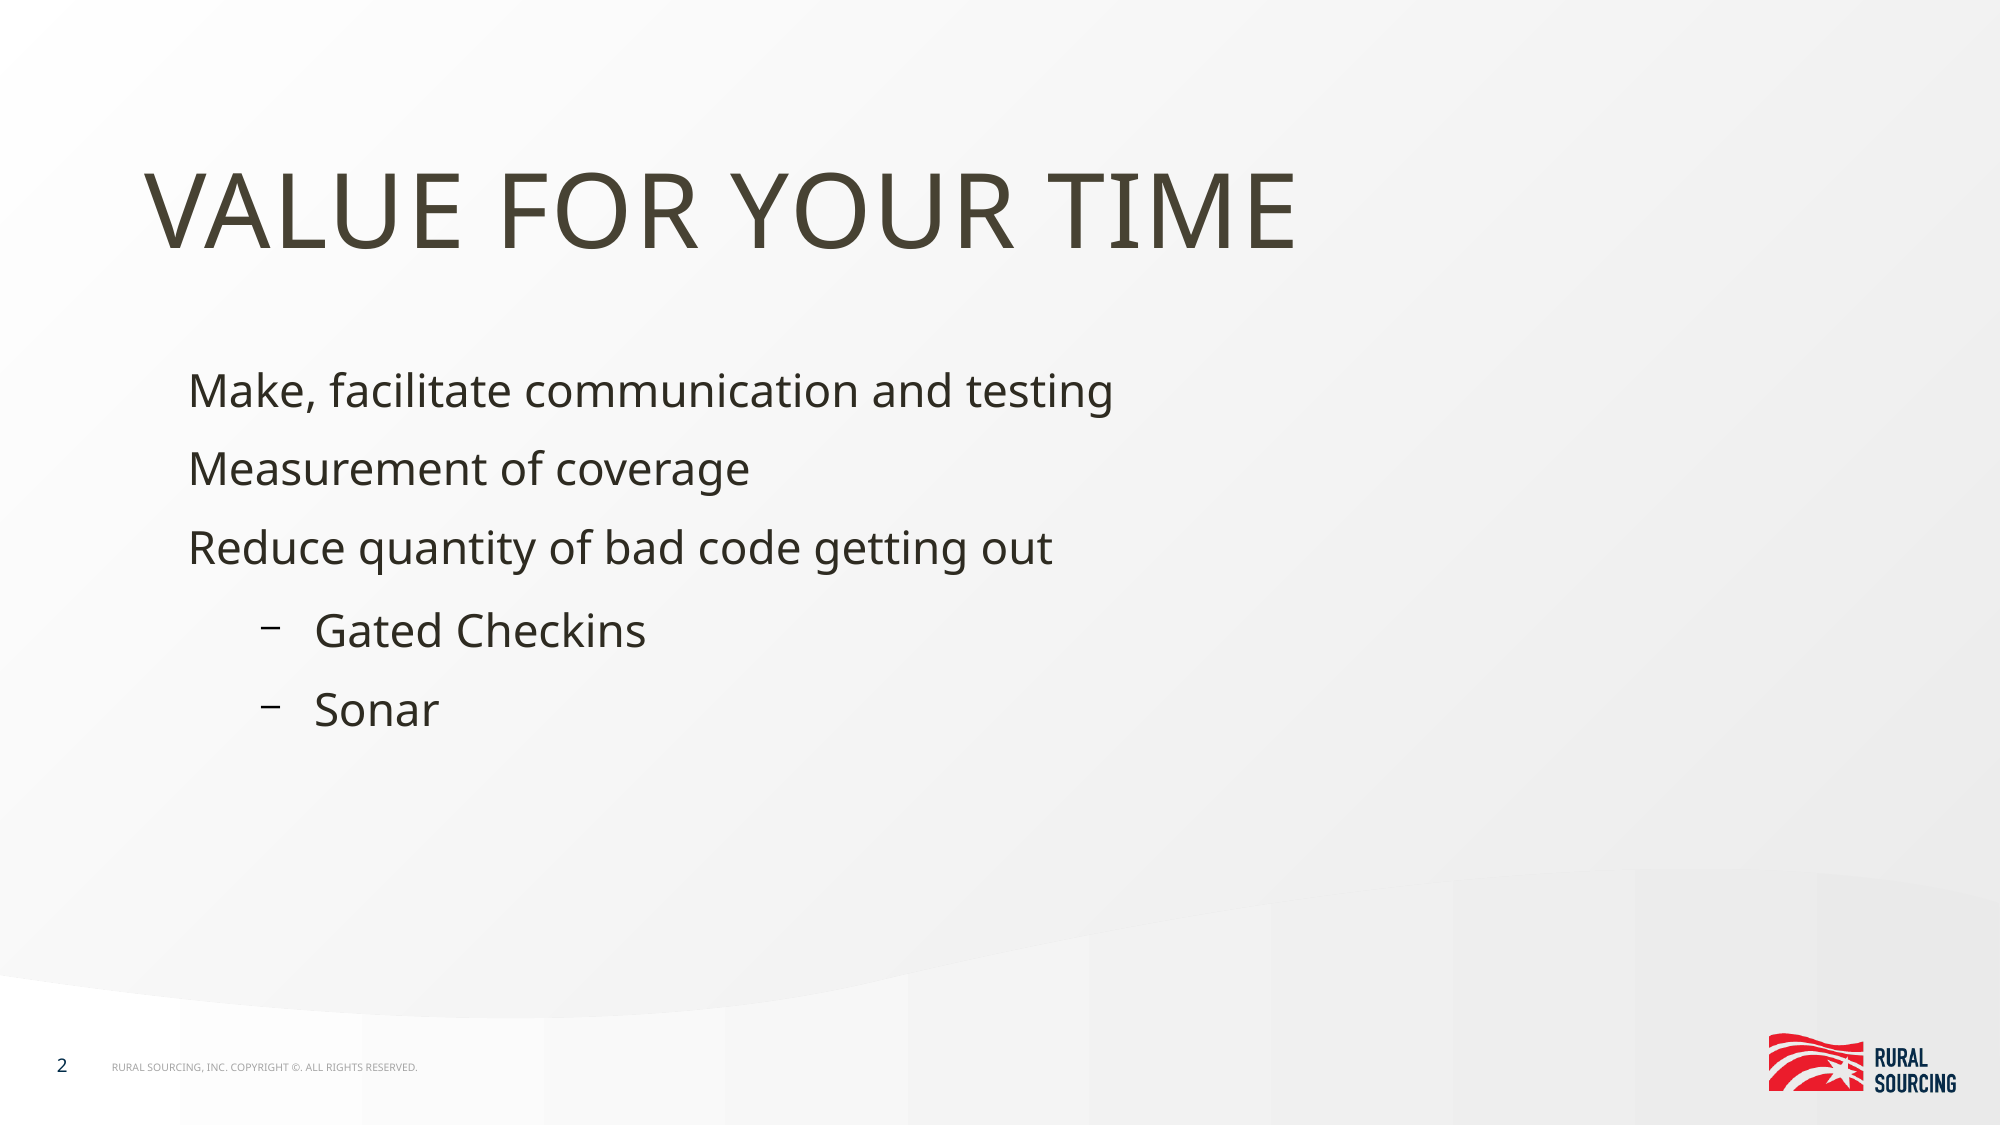

# Value for your time
Make, facilitate communication and testing
Measurement of coverage
Reduce quantity of bad code getting out
Gated Checkins
Sonar